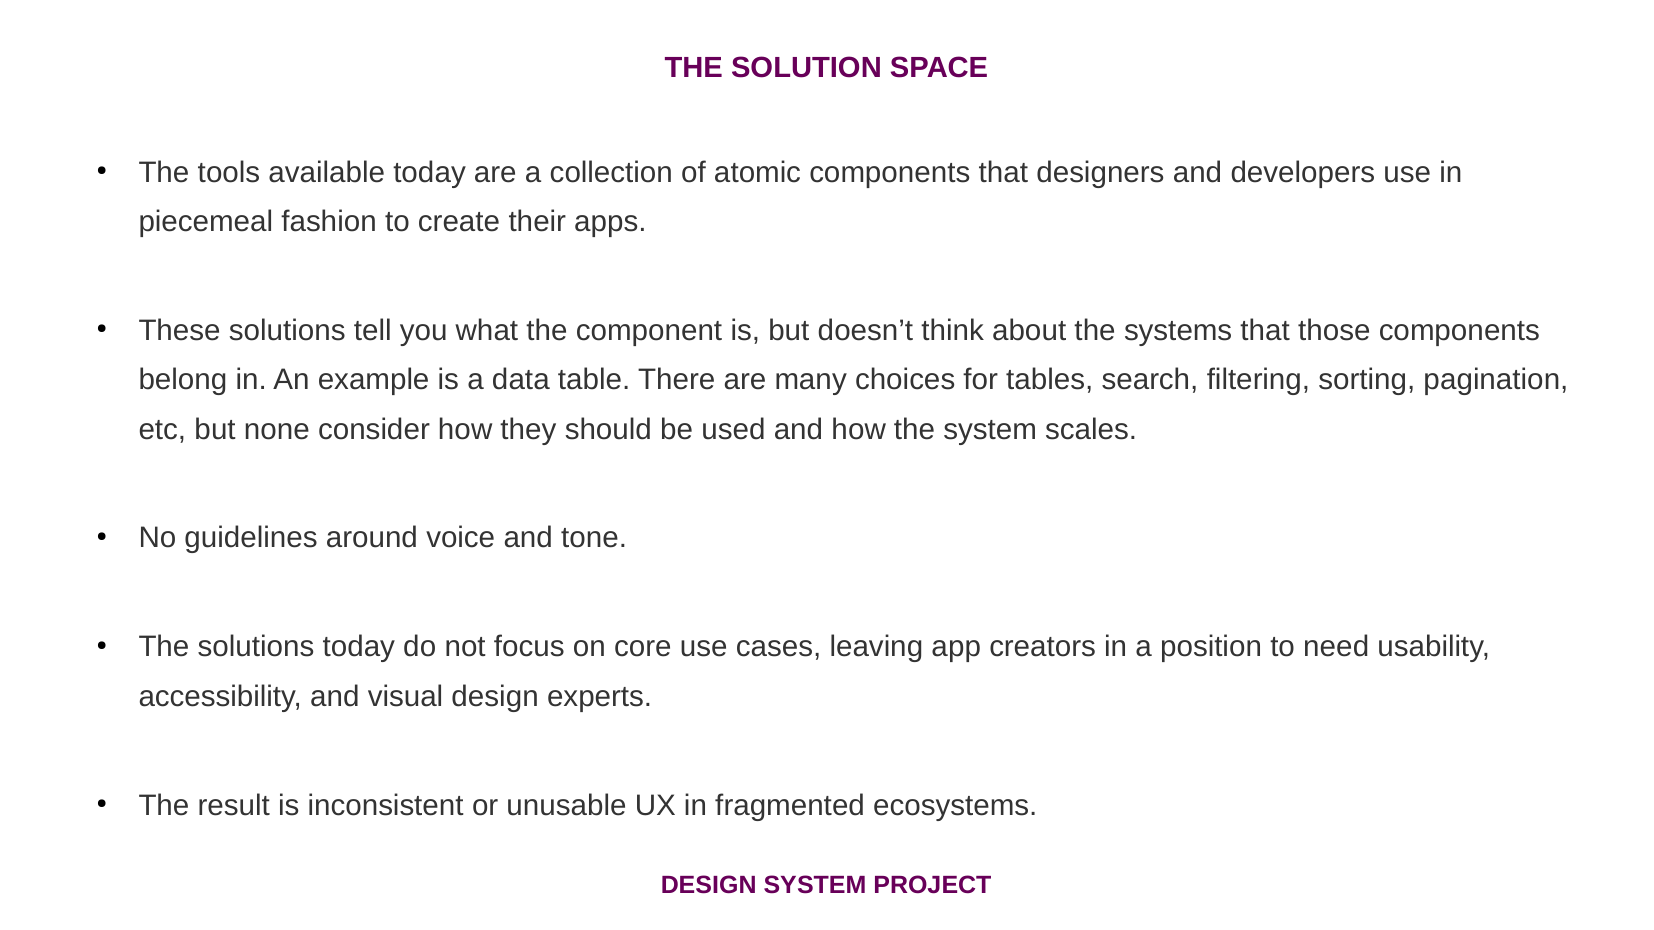

# THE SOLUTION SPACE
The tools available today are a collection of atomic components that designers and developers use in piecemeal fashion to create their apps.
These solutions tell you what the component is, but doesn’t think about the systems that those components belong in. An example is a data table. There are many choices for tables, search, filtering, sorting, pagination, etc, but none consider how they should be used and how the system scales.
No guidelines around voice and tone.
The solutions today do not focus on core use cases, leaving app creators in a position to need usability, accessibility, and visual design experts.
The result is inconsistent or unusable UX in fragmented ecosystems.
DESIGN SYSTEM PROJECT